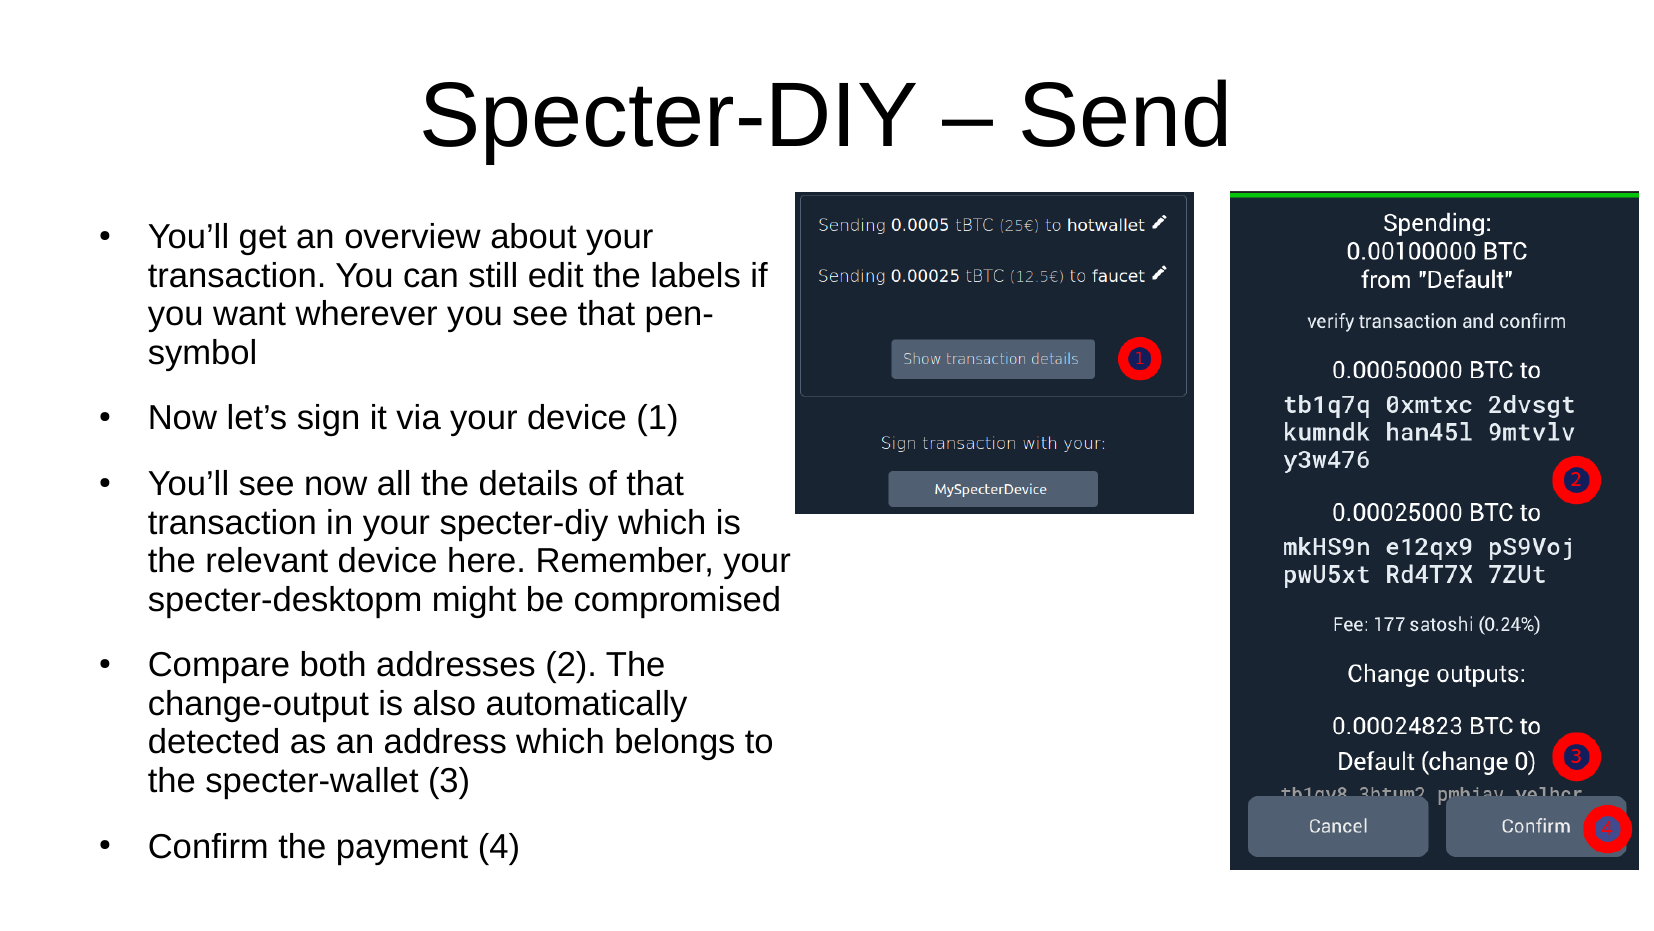

# Specter-DIY – Send
You’ll get an overview about your transaction. You can still edit the labels if you want wherever you see that pen-symbol
Now let’s sign it via your device (1)
You’ll see now all the details of that transaction in your specter-diy which is the relevant device here. Remember, your specter-desktopm might be compromised
Compare both addresses (2). The change-output is also automatically detected as an address which belongs to the specter-wallet (3)
Confirm the payment (4)